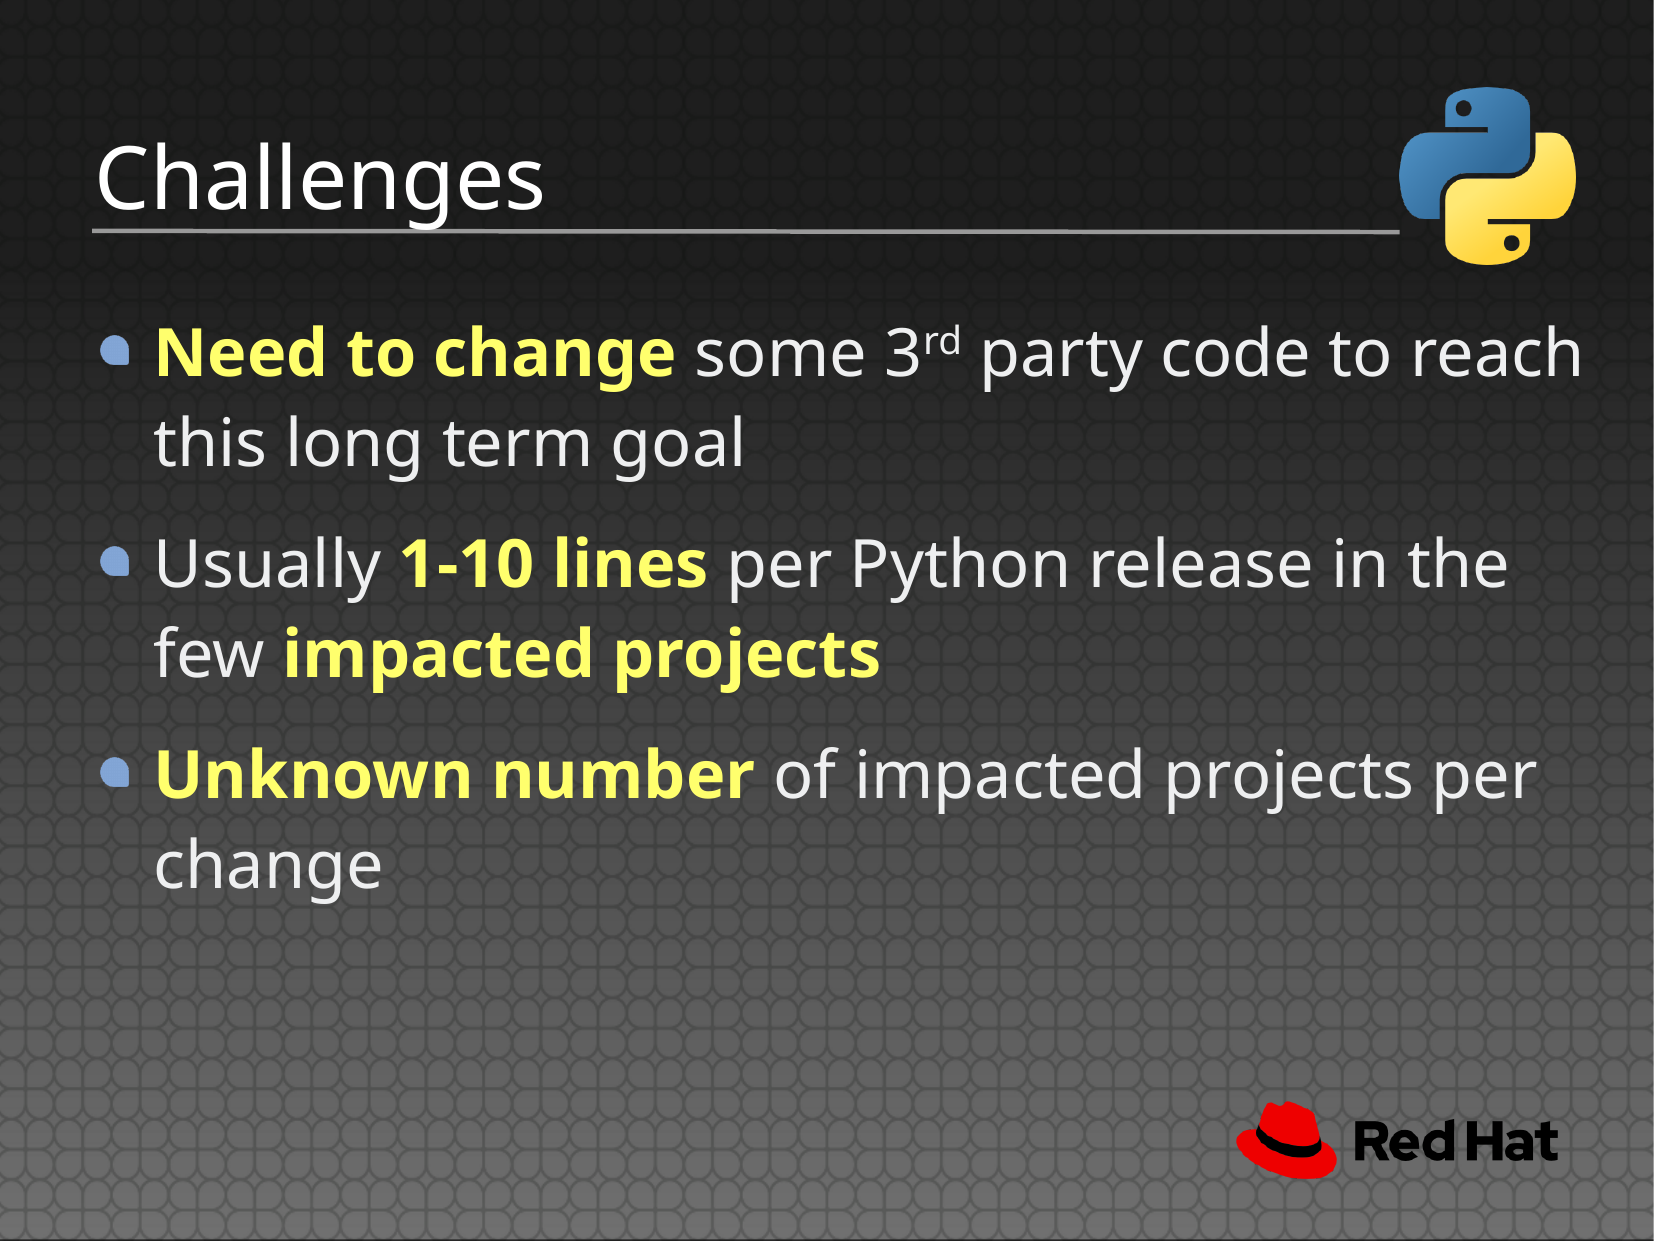

Challenges
# Need to change some 3rd party code to reach this long term goal
Usually 1-10 lines per Python release in the few impacted projects
Unknown number of impacted projects per change